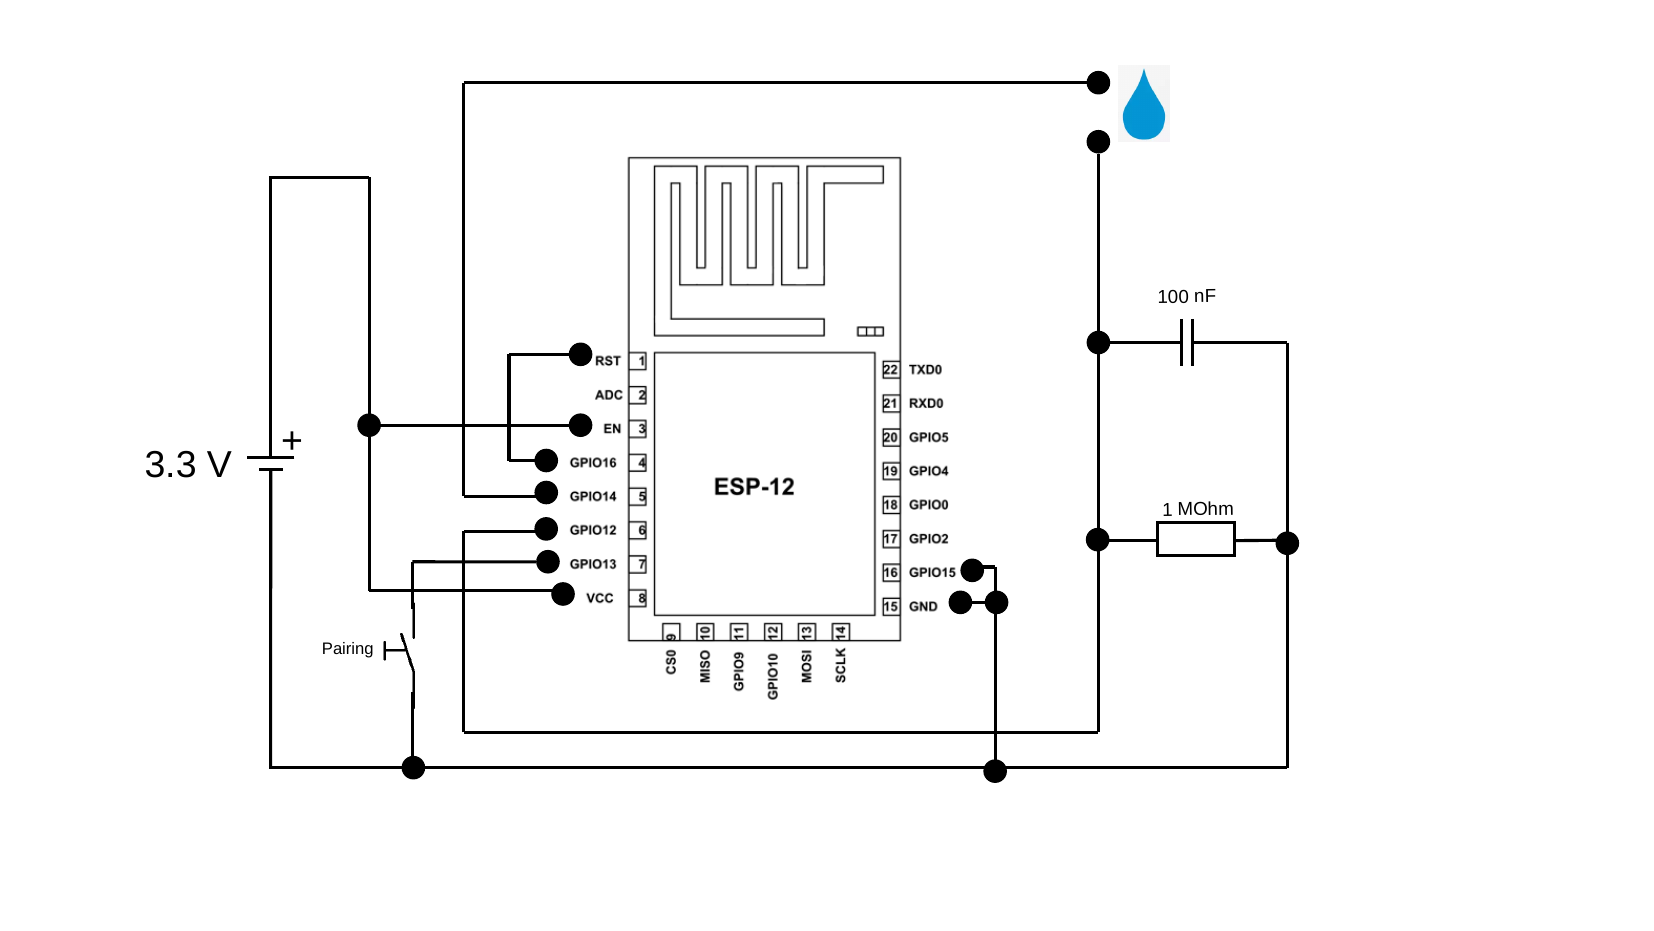

100 nF
+
3.3 V
1 MOhm
Pairing